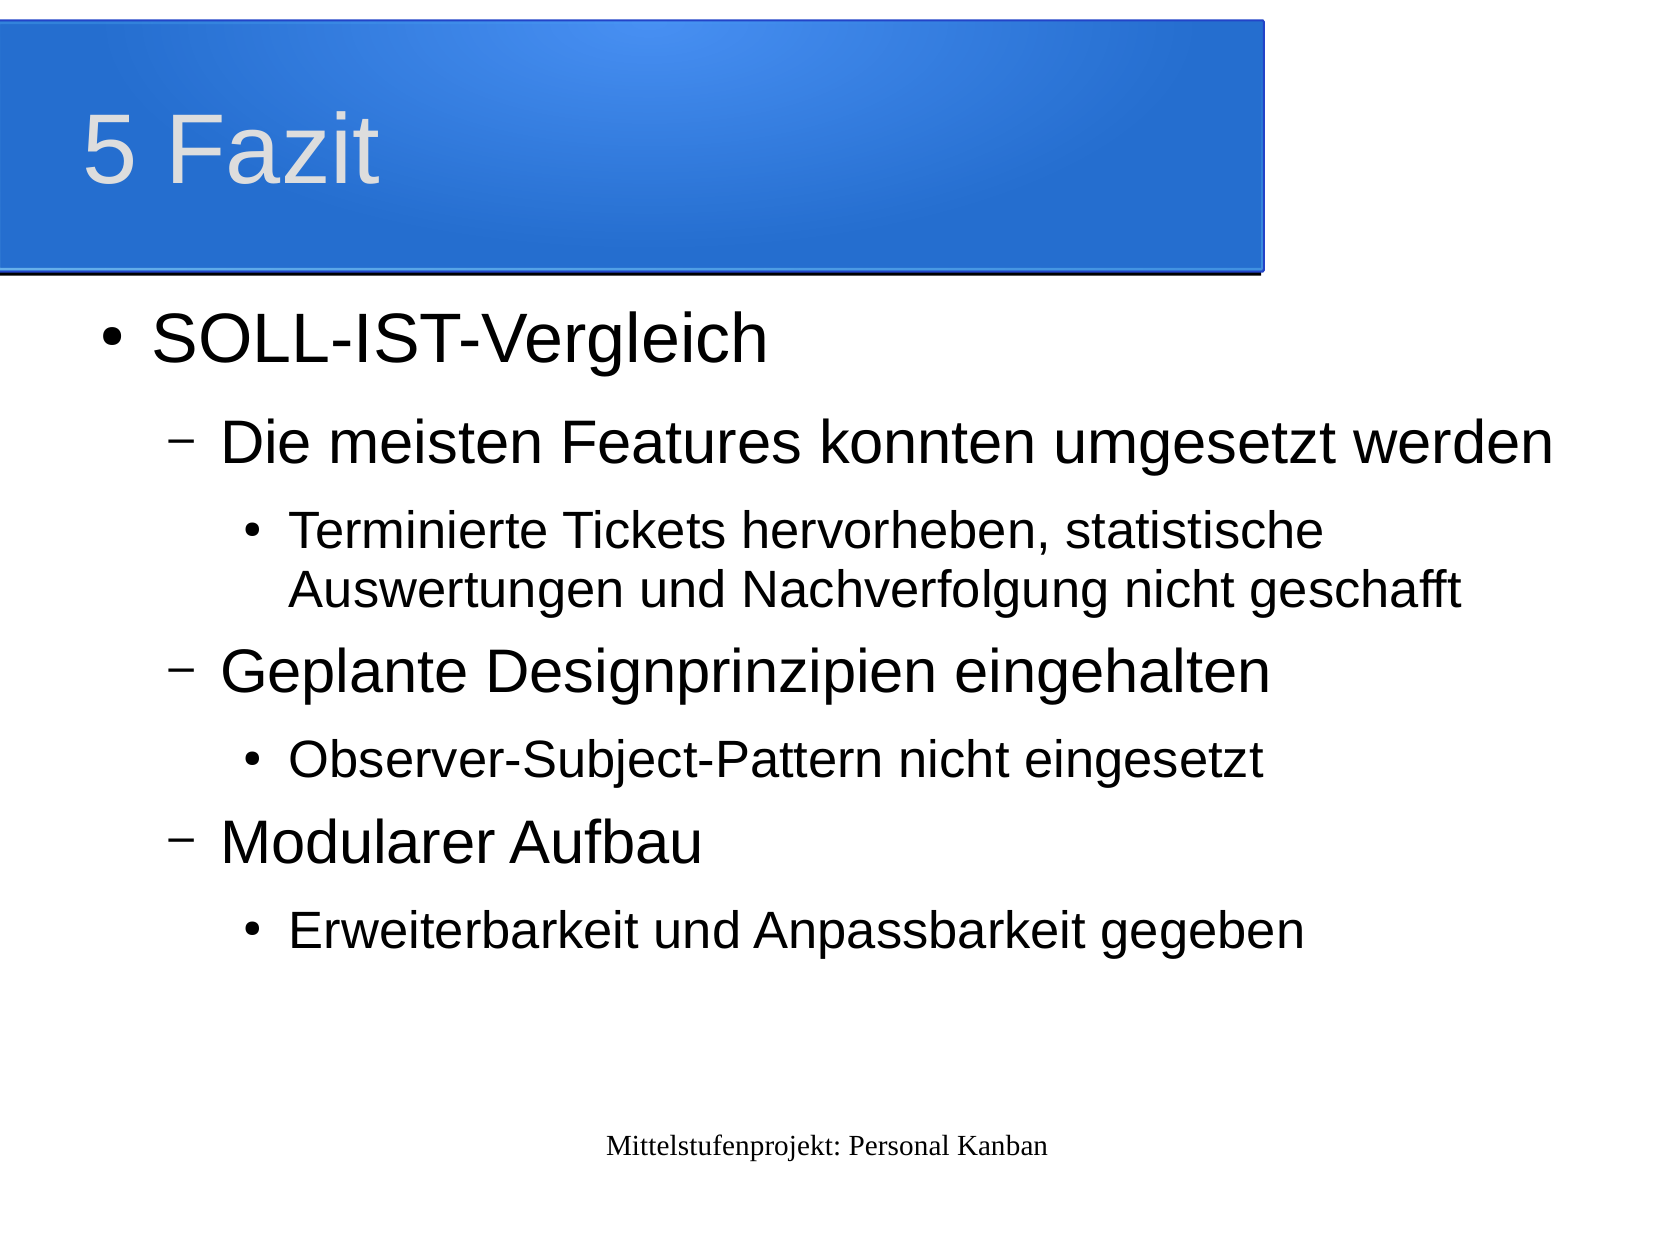

# 5 Fazit
SOLL-IST-Vergleich
Die meisten Features konnten umgesetzt werden
Terminierte Tickets hervorheben, statistische Auswertungen und Nachverfolgung nicht geschafft
Geplante Designprinzipien eingehalten
Observer-Subject-Pattern nicht eingesetzt
Modularer Aufbau
Erweiterbarkeit und Anpassbarkeit gegeben
Mittelstufenprojekt: Personal Kanban